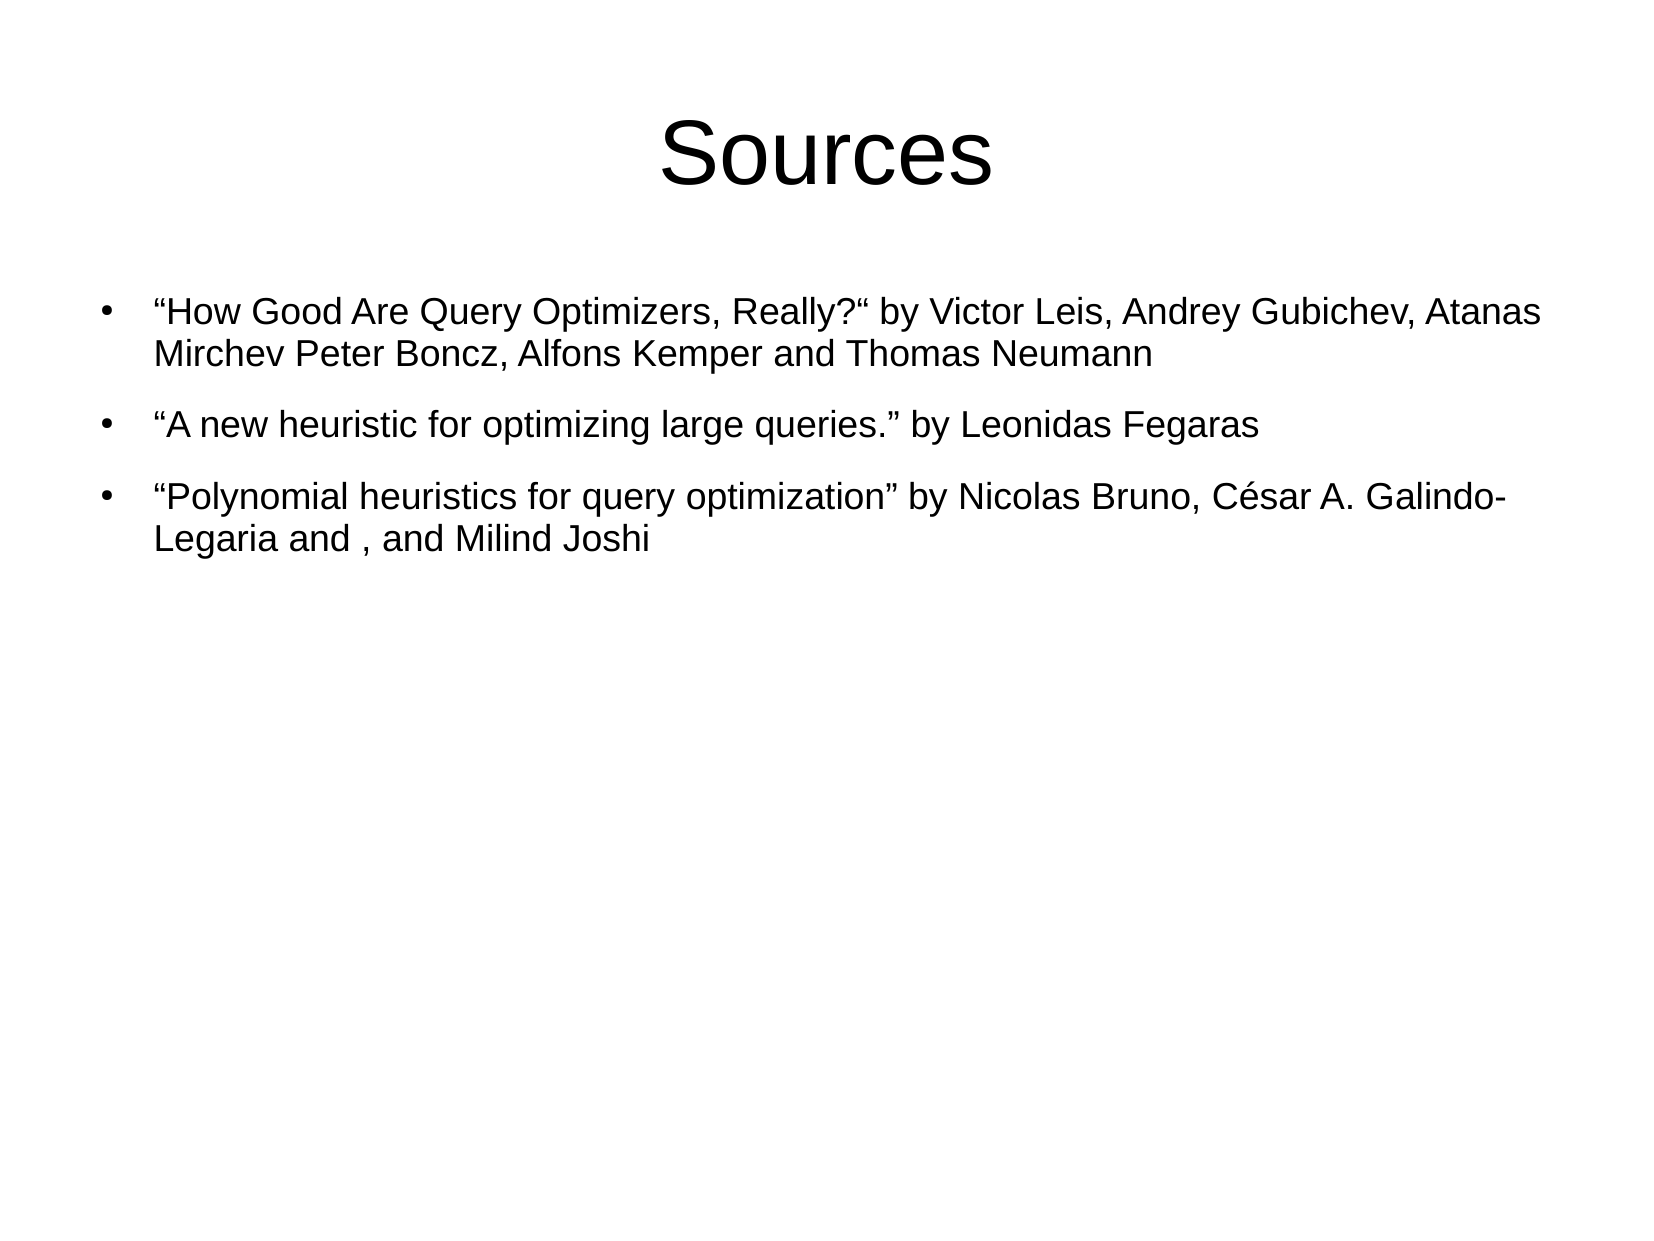

# Sources
“How Good Are Query Optimizers, Really?“ by Victor Leis, Andrey Gubichev, Atanas Mirchev Peter Boncz, Alfons Kemper and Thomas Neumann
“A new heuristic for optimizing large queries.” by Leonidas Fegaras
“Polynomial heuristics for query optimization” by Nicolas Bruno, César A. Galindo-Legaria and , and Milind Joshi